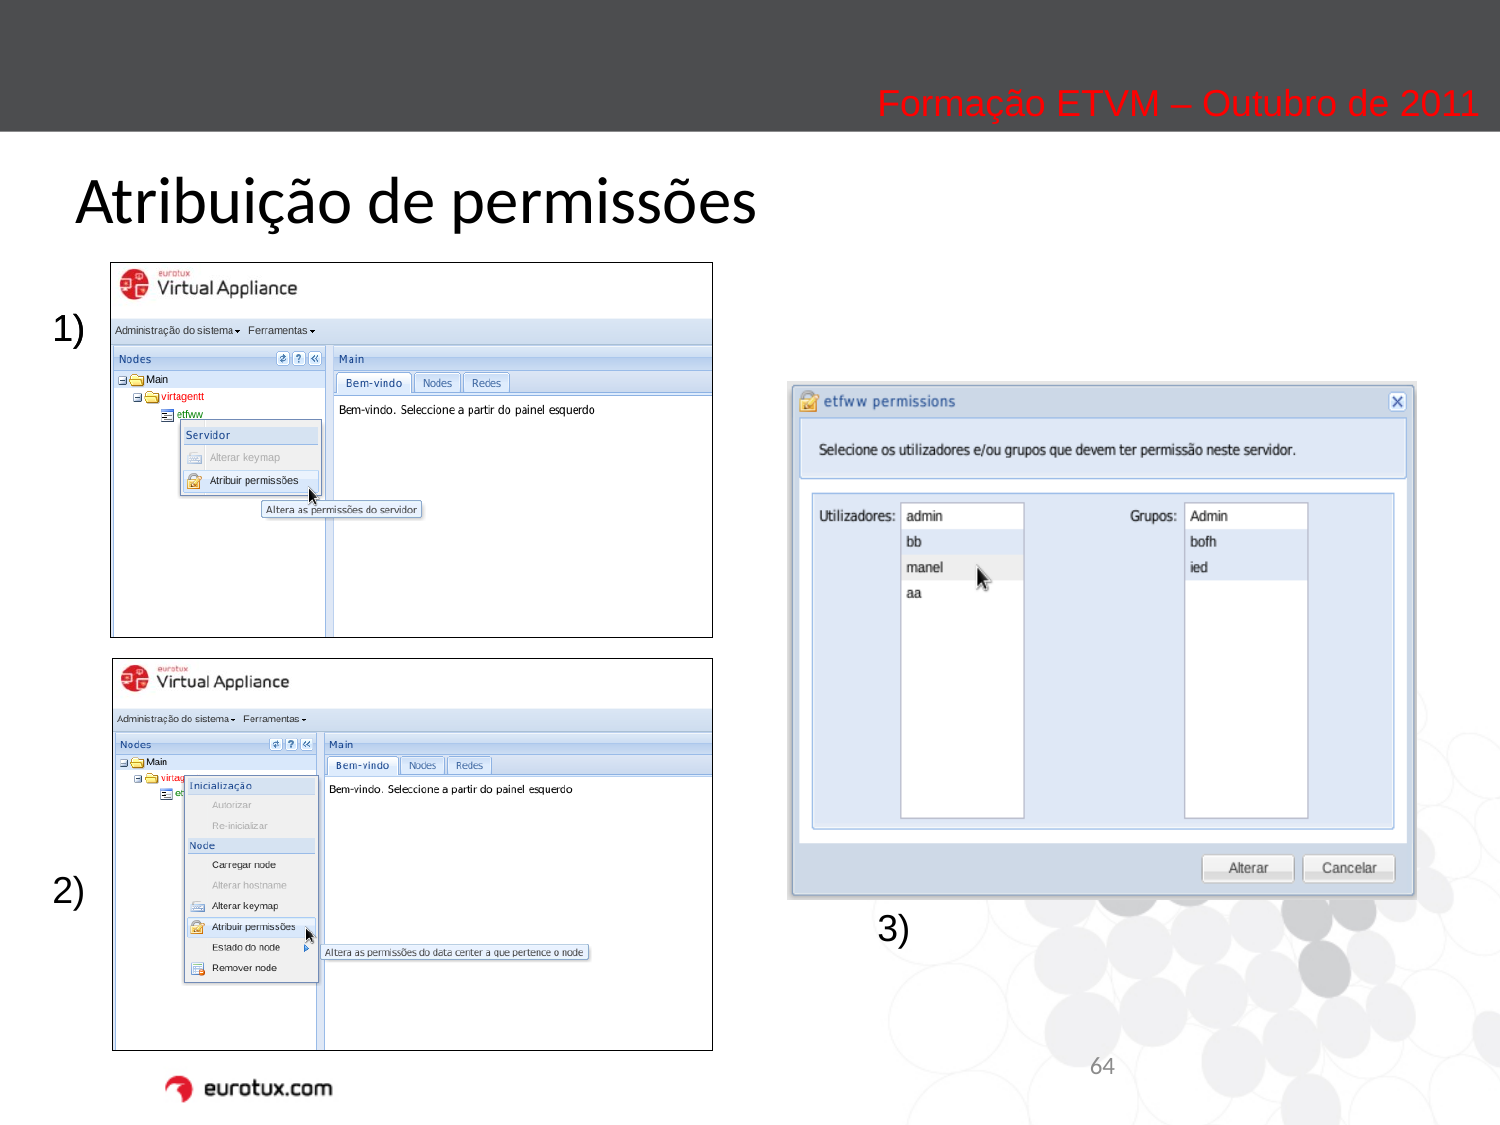

# Atribuição de permissões
1)
1)
2)
3)
64